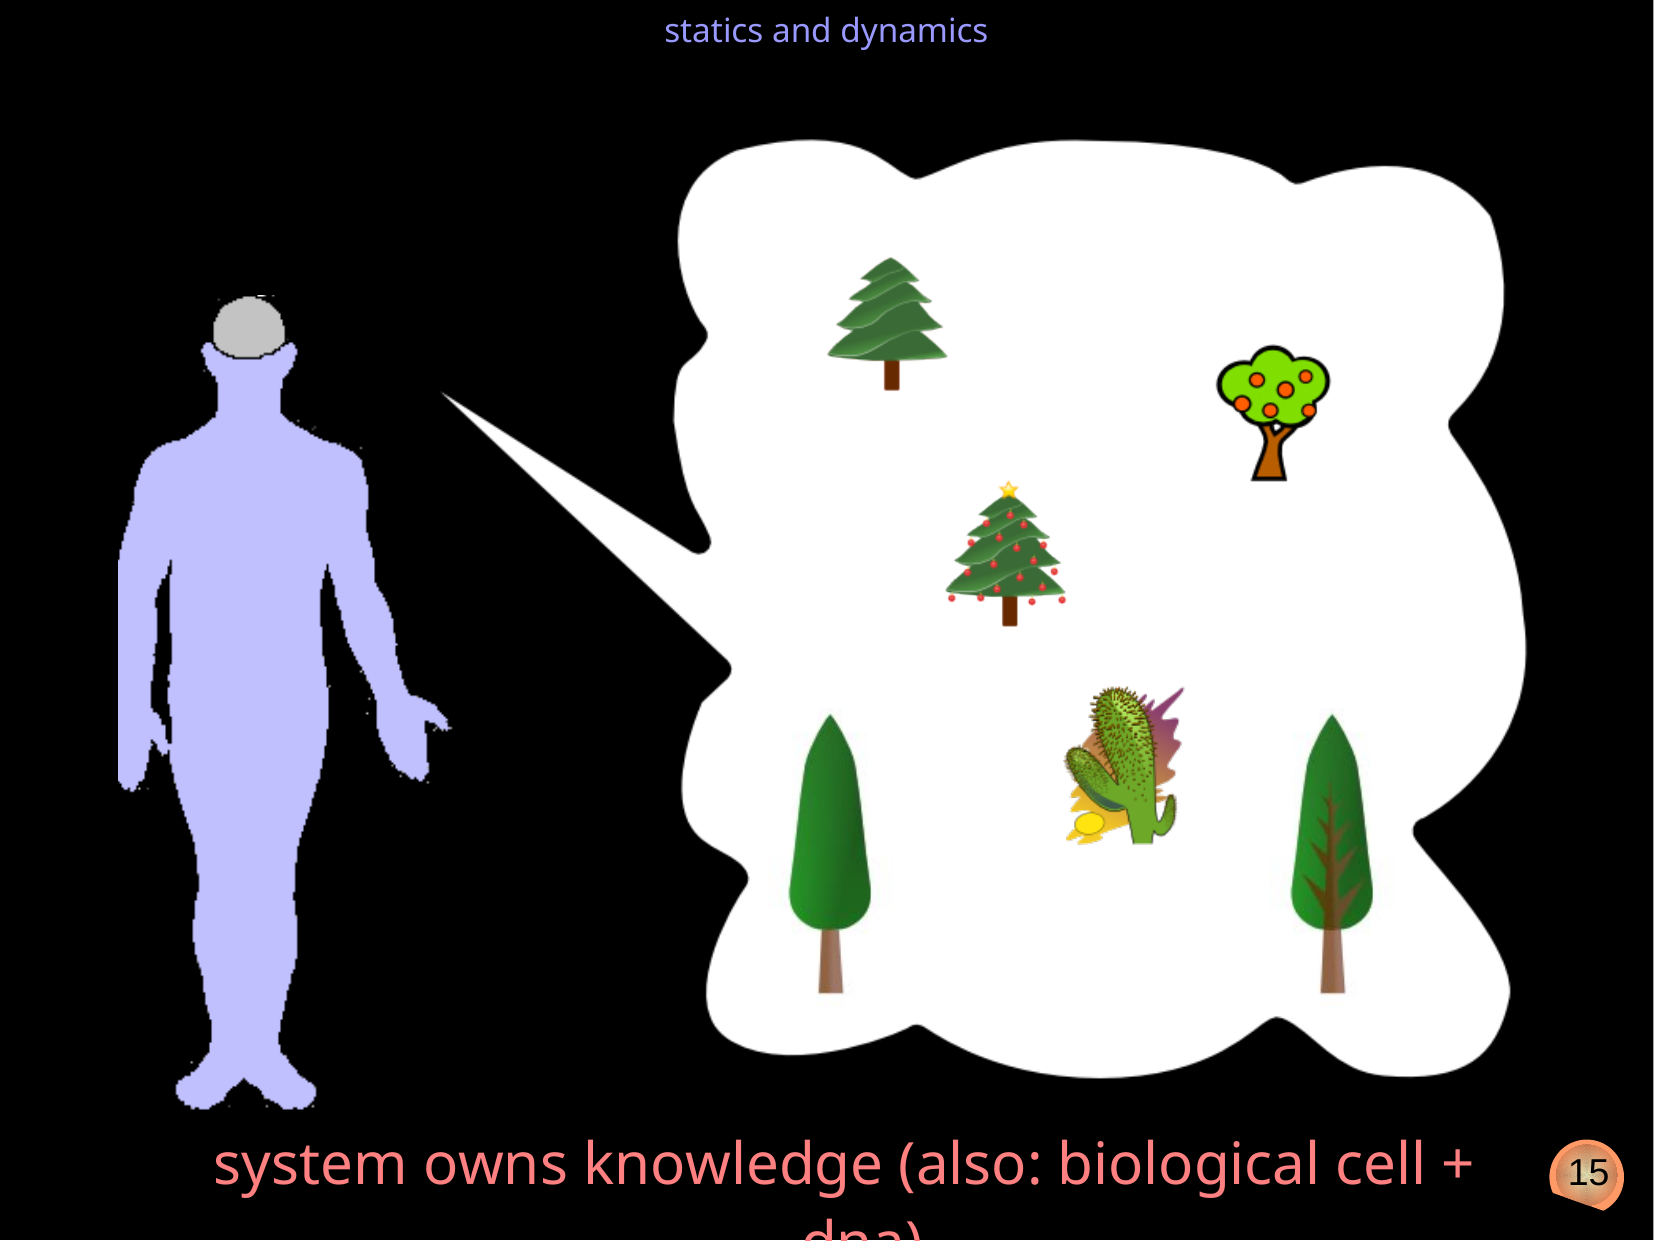

statics and dynamics
system owns knowledge (also: biological cell + dna)